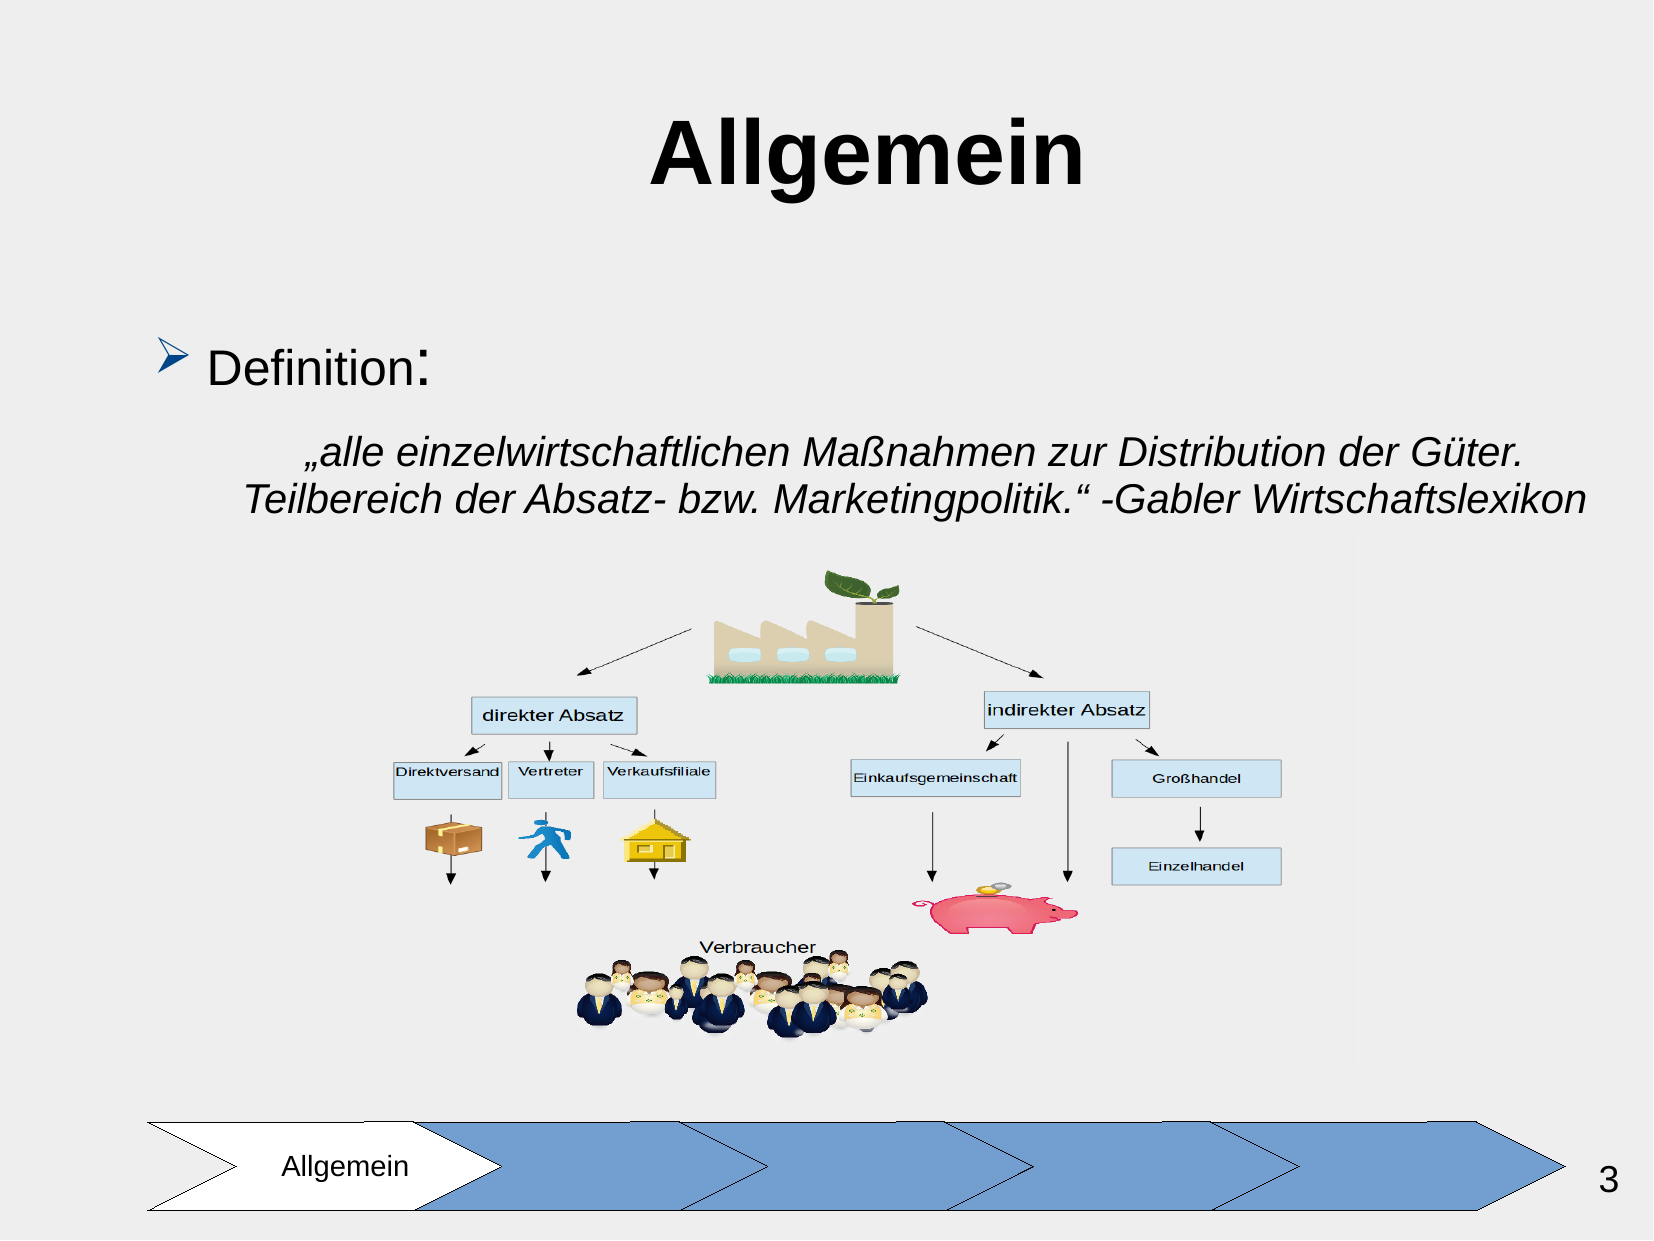

# Allgemein
Definition:
„alle einzelwirtschaftlichen Maßnahmen zur Distribution der Güter. Teilbereich der Absatz- bzw. Marketingpolitik.“ -Gabler Wirtschaftslexikon
 Allgemein